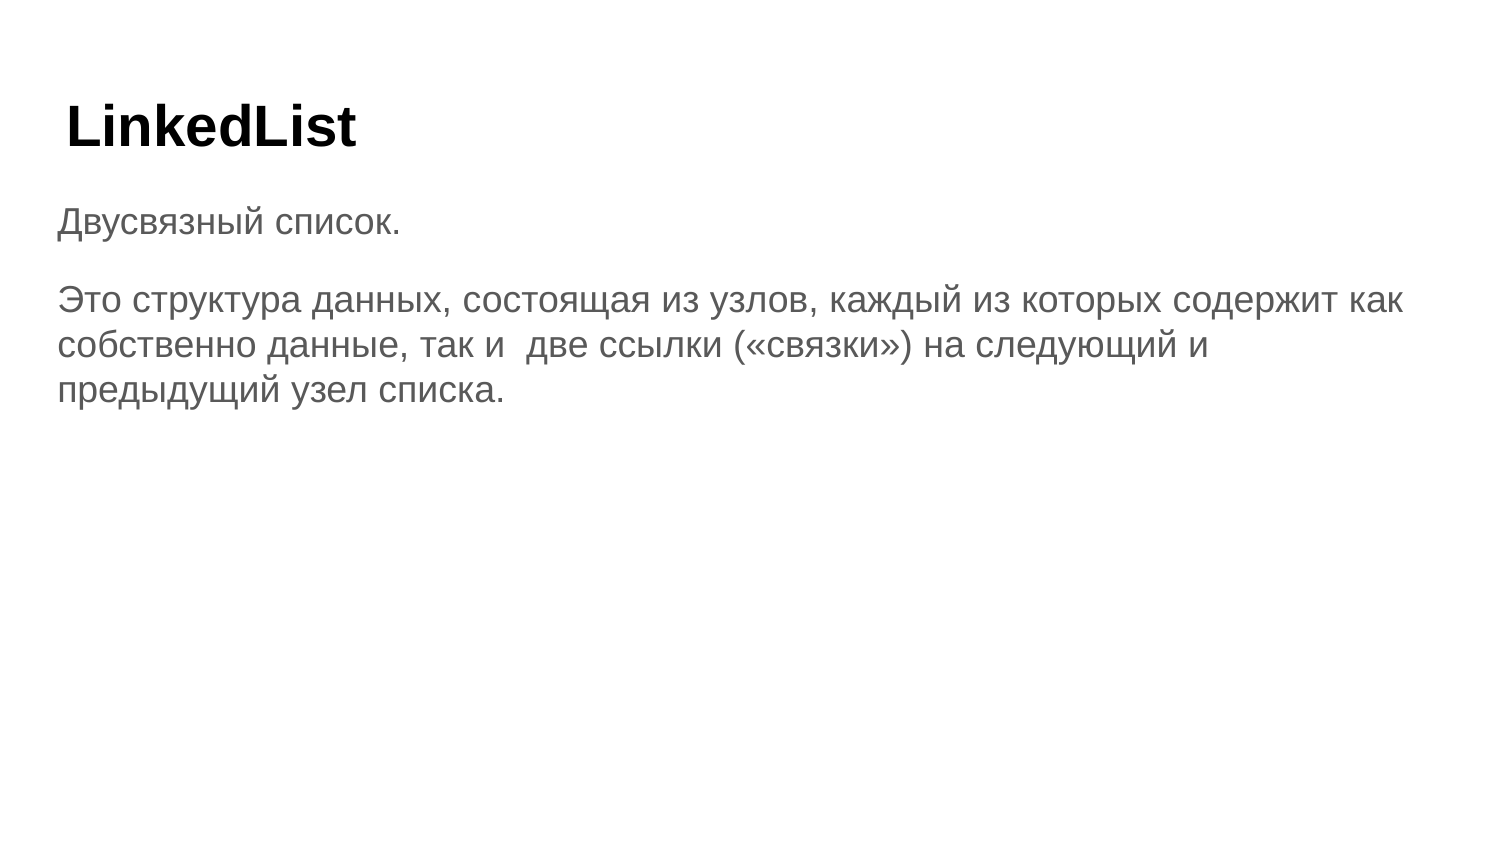

# LinkedList
Двусвязный список.
Это структура данных, состоящая из узлов, каждый из которых содержит как собственно данные, так и две ссылки («связки») на следующий и предыдущий узел списка.